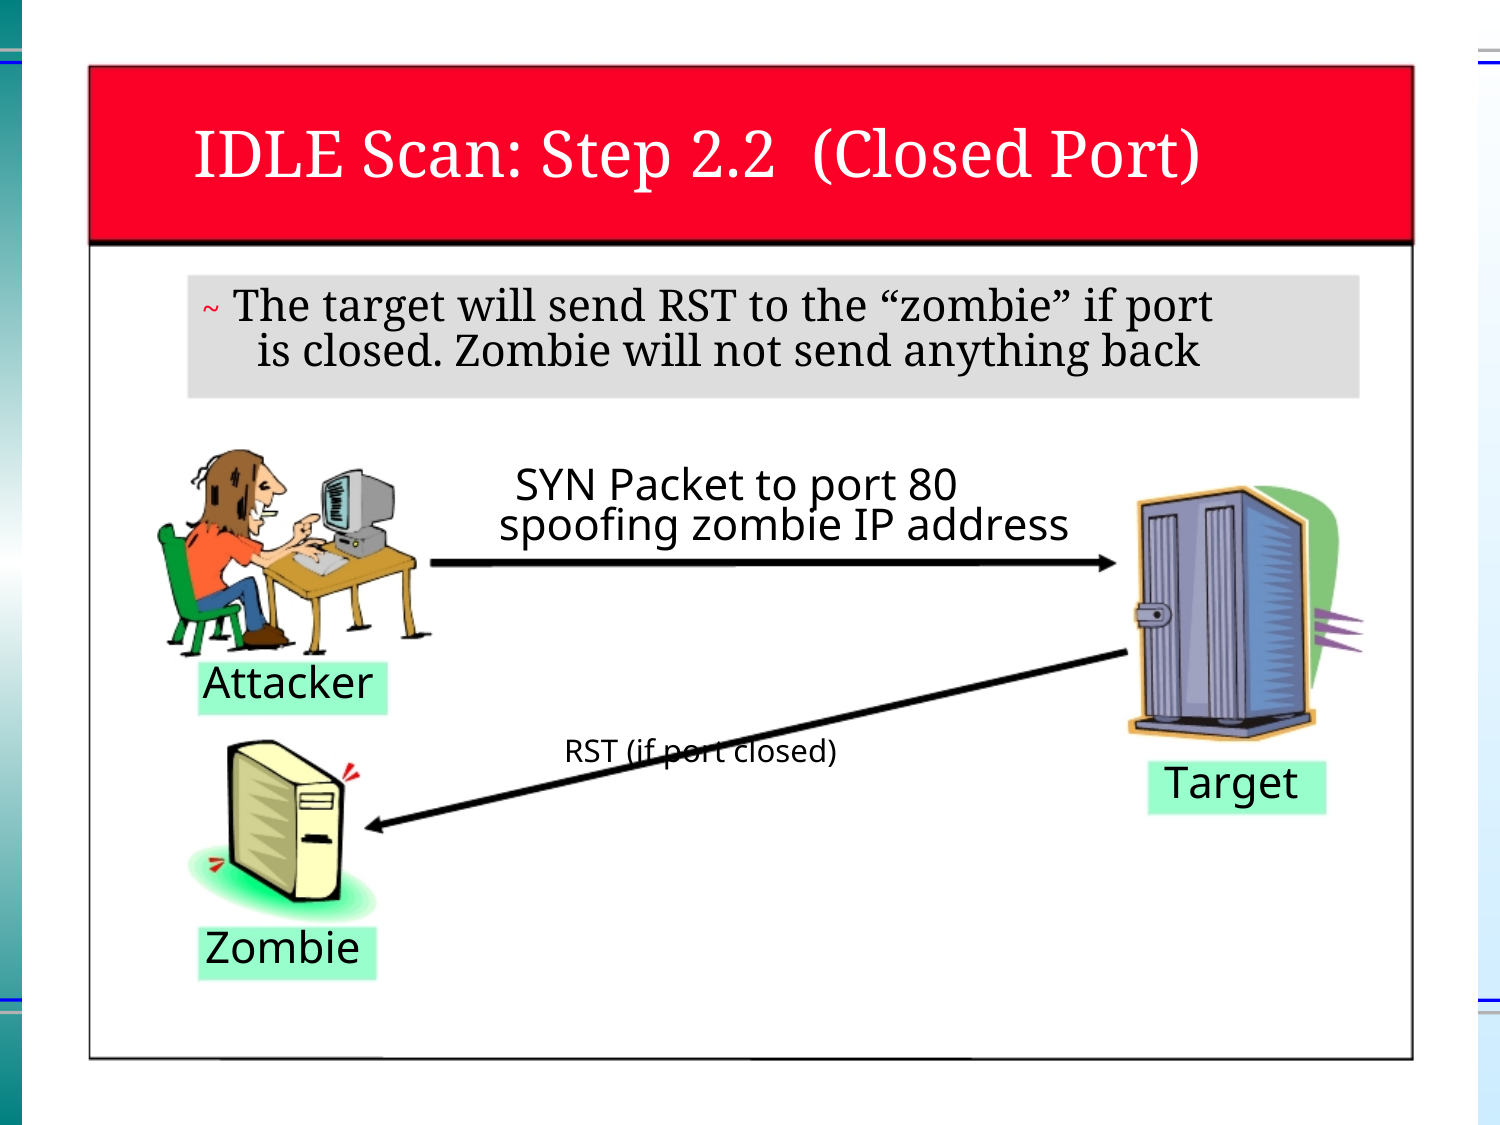

IDLE Scan: Step 2.2 (Closed Port)
~ The target will send RST to the “zombie” if port is closed. Zombie will not send anything back
SYN Packet to port 80
spoofing zombie IP address
RST (if port closed)
Attacker
Target
Zombie